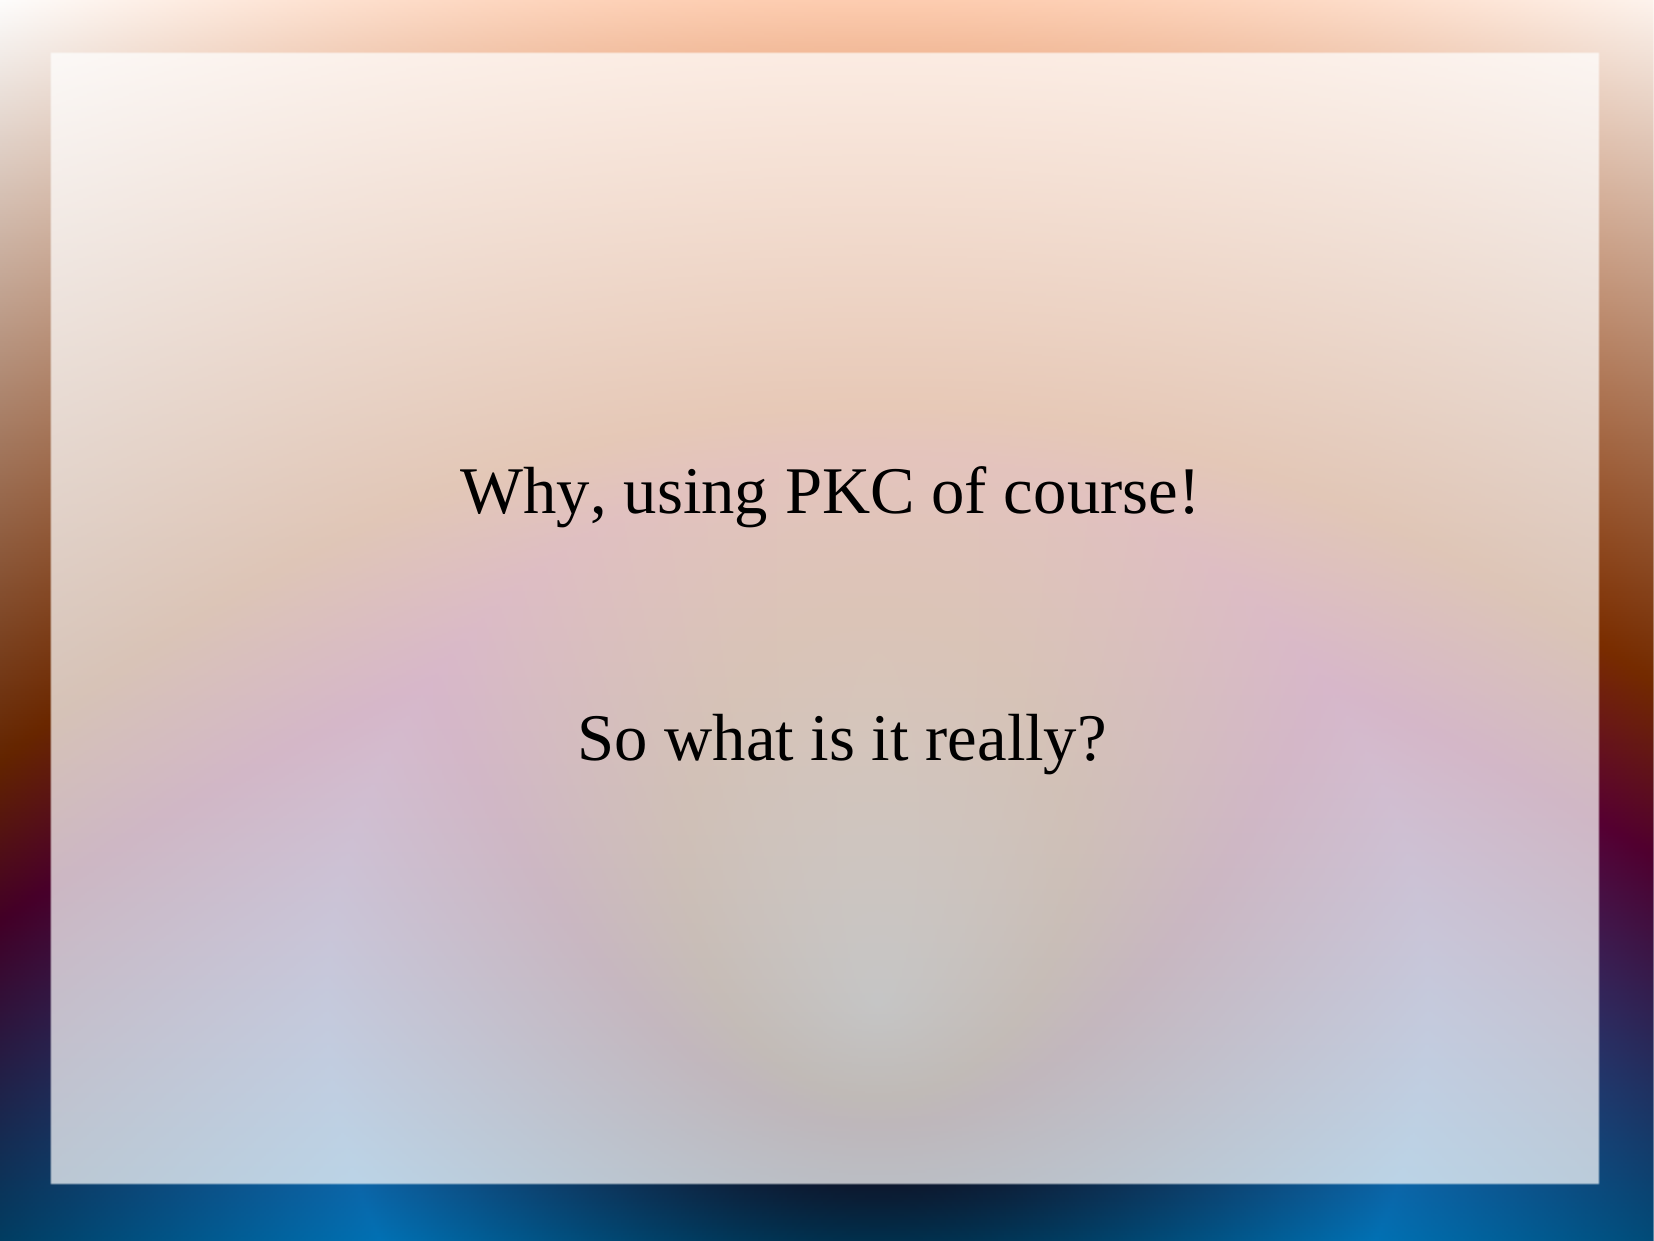

# Why, using PKC of course!
So what is it really?